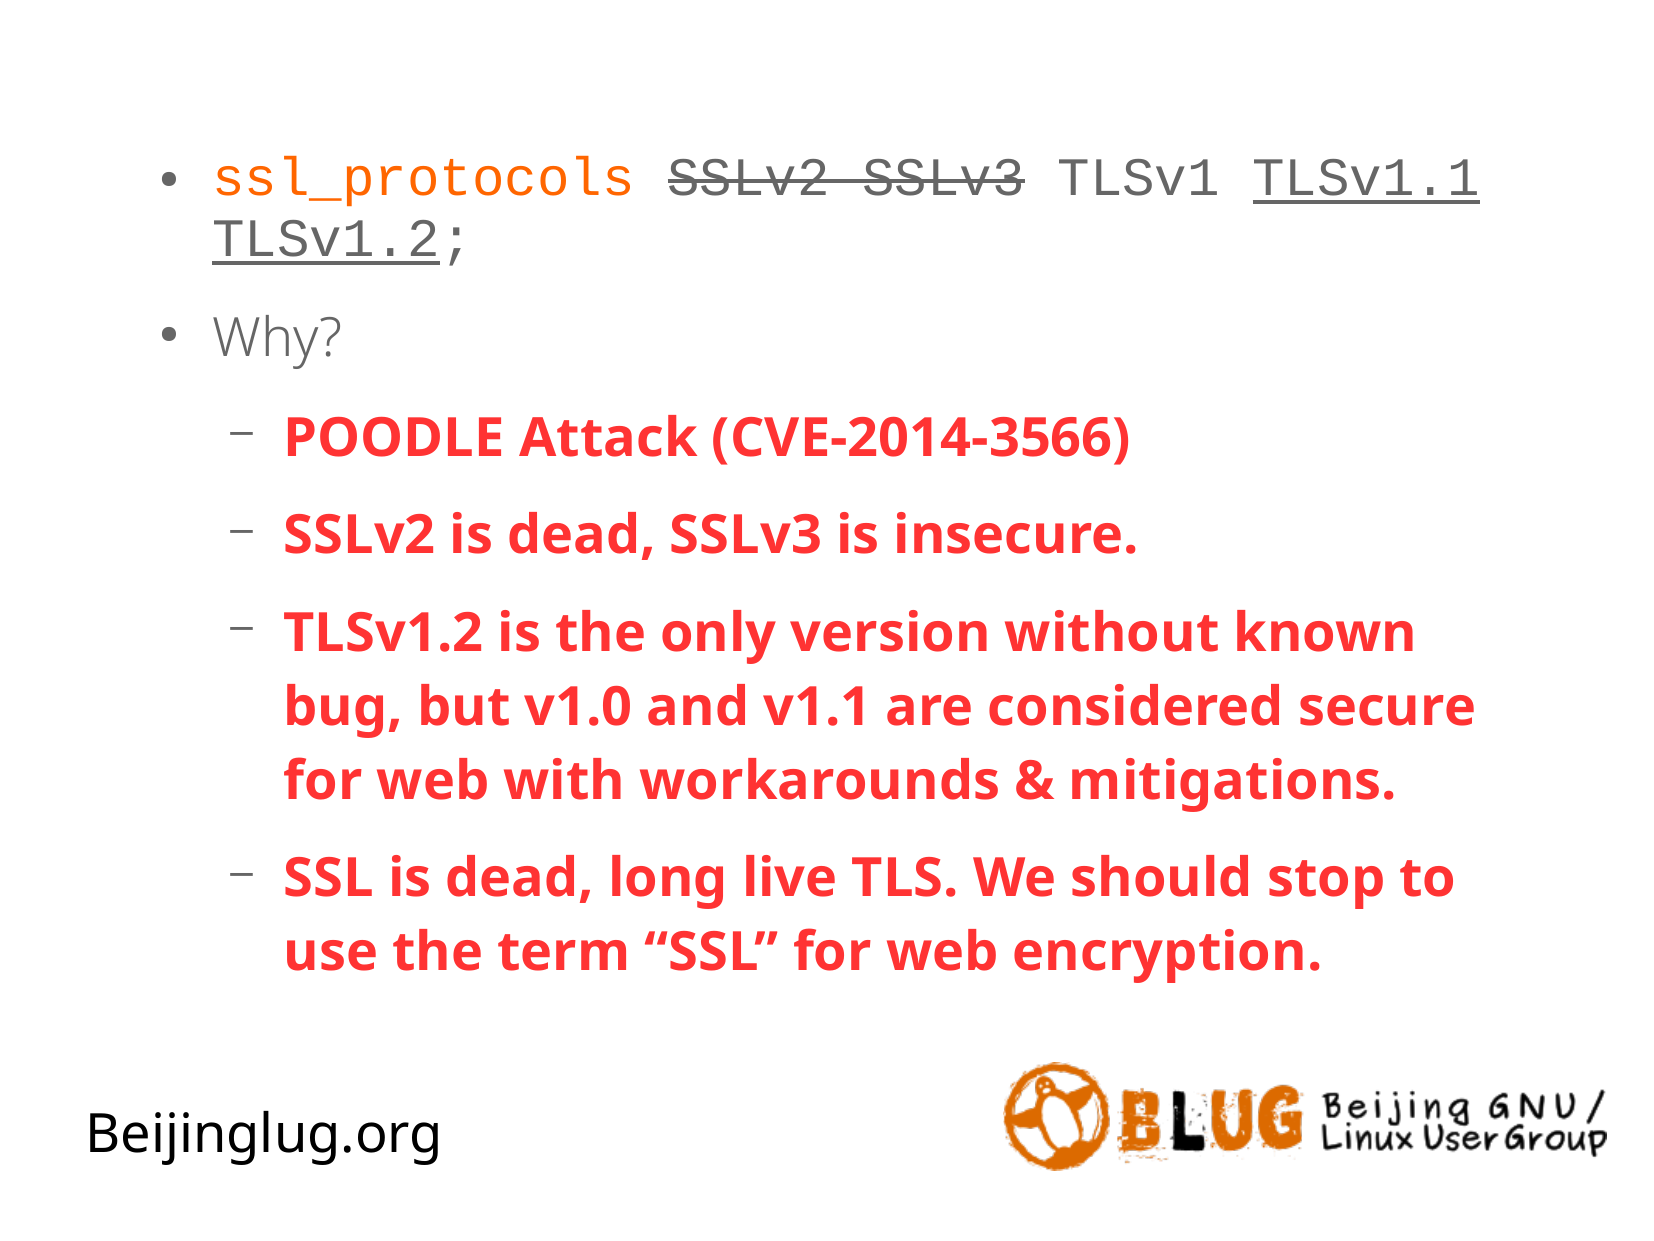

# ssl_protocols SSLv2 SSLv3 TLSv1 TLSv1.1 TLSv1.2;
Why?
POODLE Attack (CVE-2014-3566)
SSLv2 is dead, SSLv3 is insecure.
TLSv1.2 is the only version without known bug, but v1.0 and v1.1 are considered secure for web with workarounds & mitigations.
SSL is dead, long live TLS. We should stop to use the term “SSL” for web encryption.